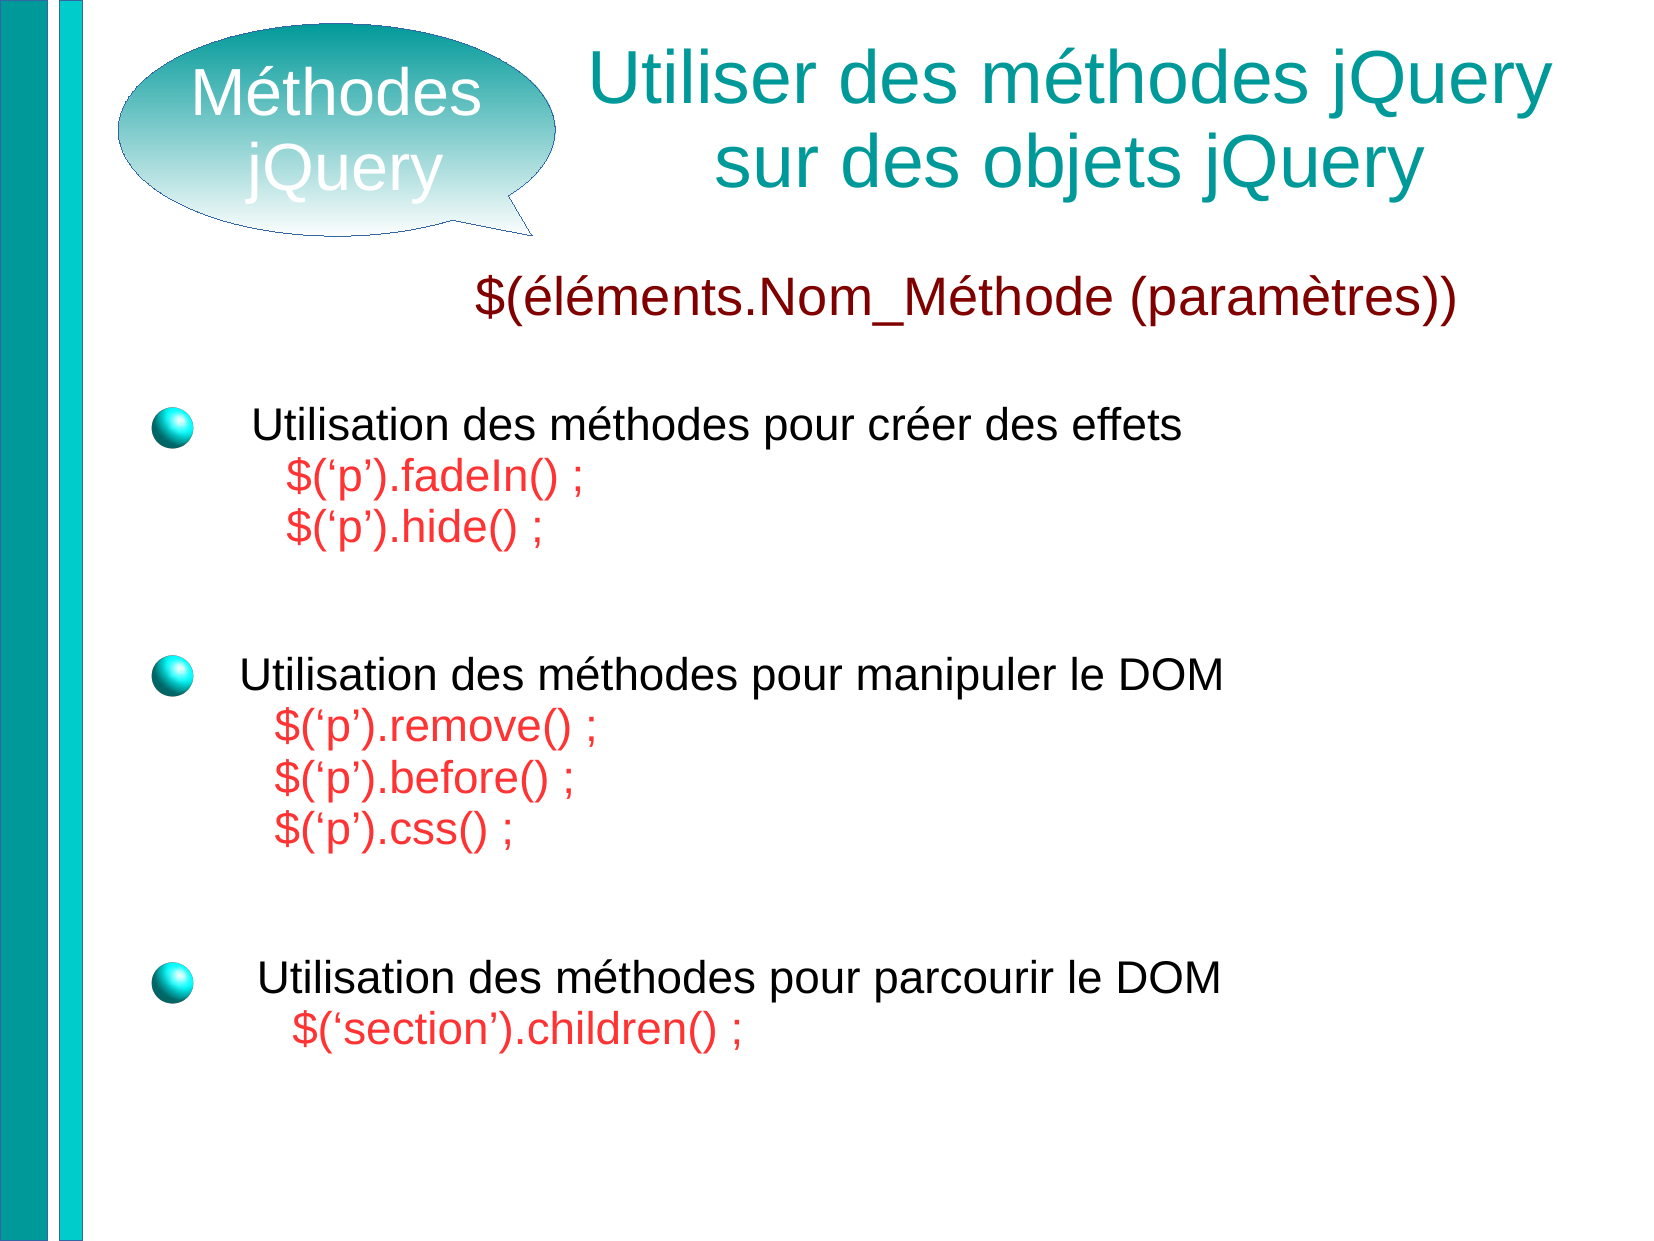

Méthodes
 jQuery
Utiliser des méthodes jQuery sur des objets jQuery
				$(éléments.Nom_Méthode (paramètres))
Utilisation des méthodes pour créer des effets
$(‘p’).fadeIn() ;
$(‘p’).hide() ;
Utilisation des méthodes pour manipuler le DOM
$(‘p’).remove() ;
$(‘p’).before() ;
$(‘p’).css() ;
Utilisation des méthodes pour parcourir le DOM
$(‘section’).children() ;